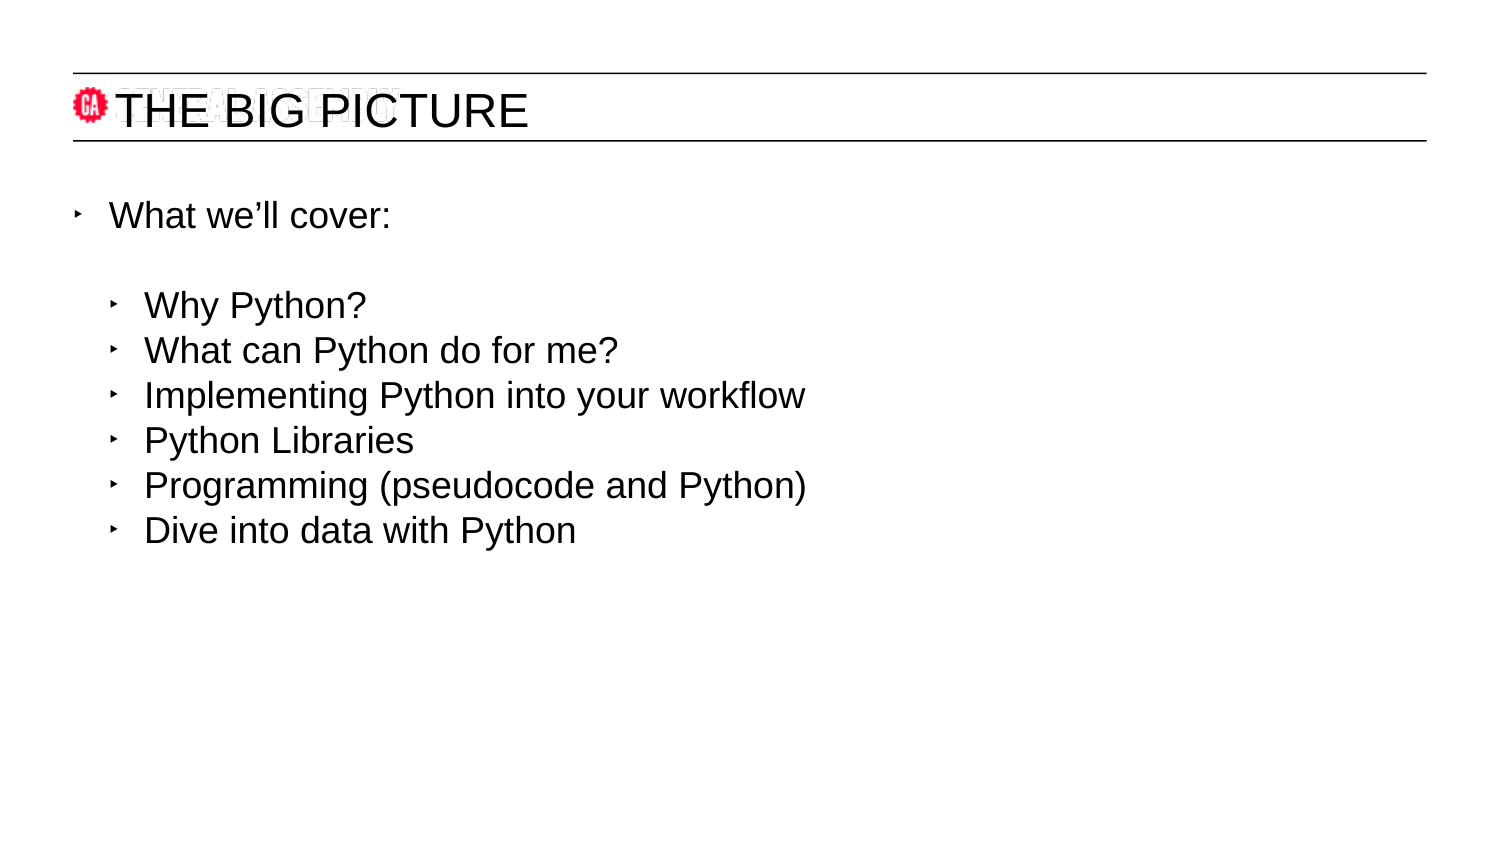

THE BIG PICTURE
What we’ll cover:
Why Python?
What can Python do for me?
Implementing Python into your workflow
Python Libraries
Programming (pseudocode and Python)
Dive into data with Python